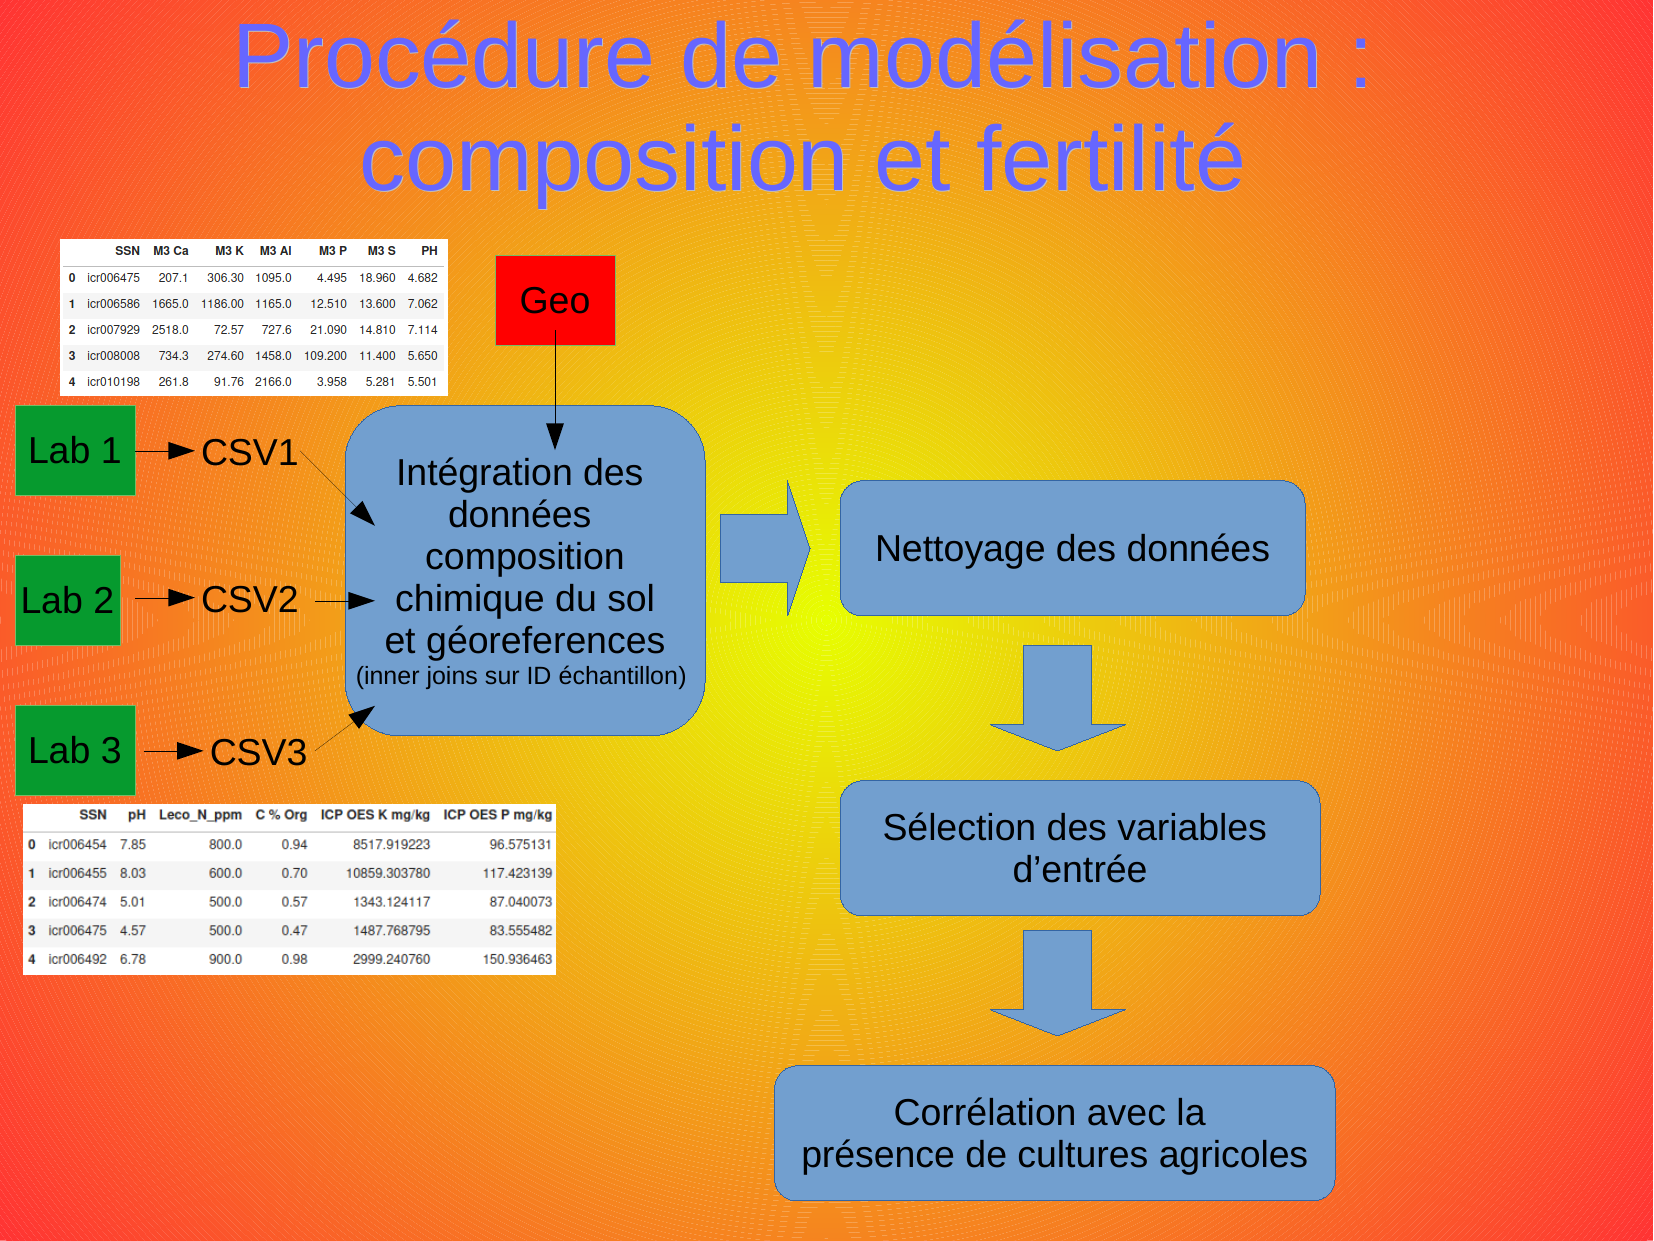

Procédure de modélisation :
composition et fertilité
#
Geo
Lab 1
Intégration des
données
composition
 chimique du sol
et géoreferences
(inner joins sur ID échantillon)
CSV1
Nettoyage des données
Lab 2
CSV2
Lab 3
CSV3
Sélection des variables
d’entrée
Corrélation avec la
présence de cultures agricoles